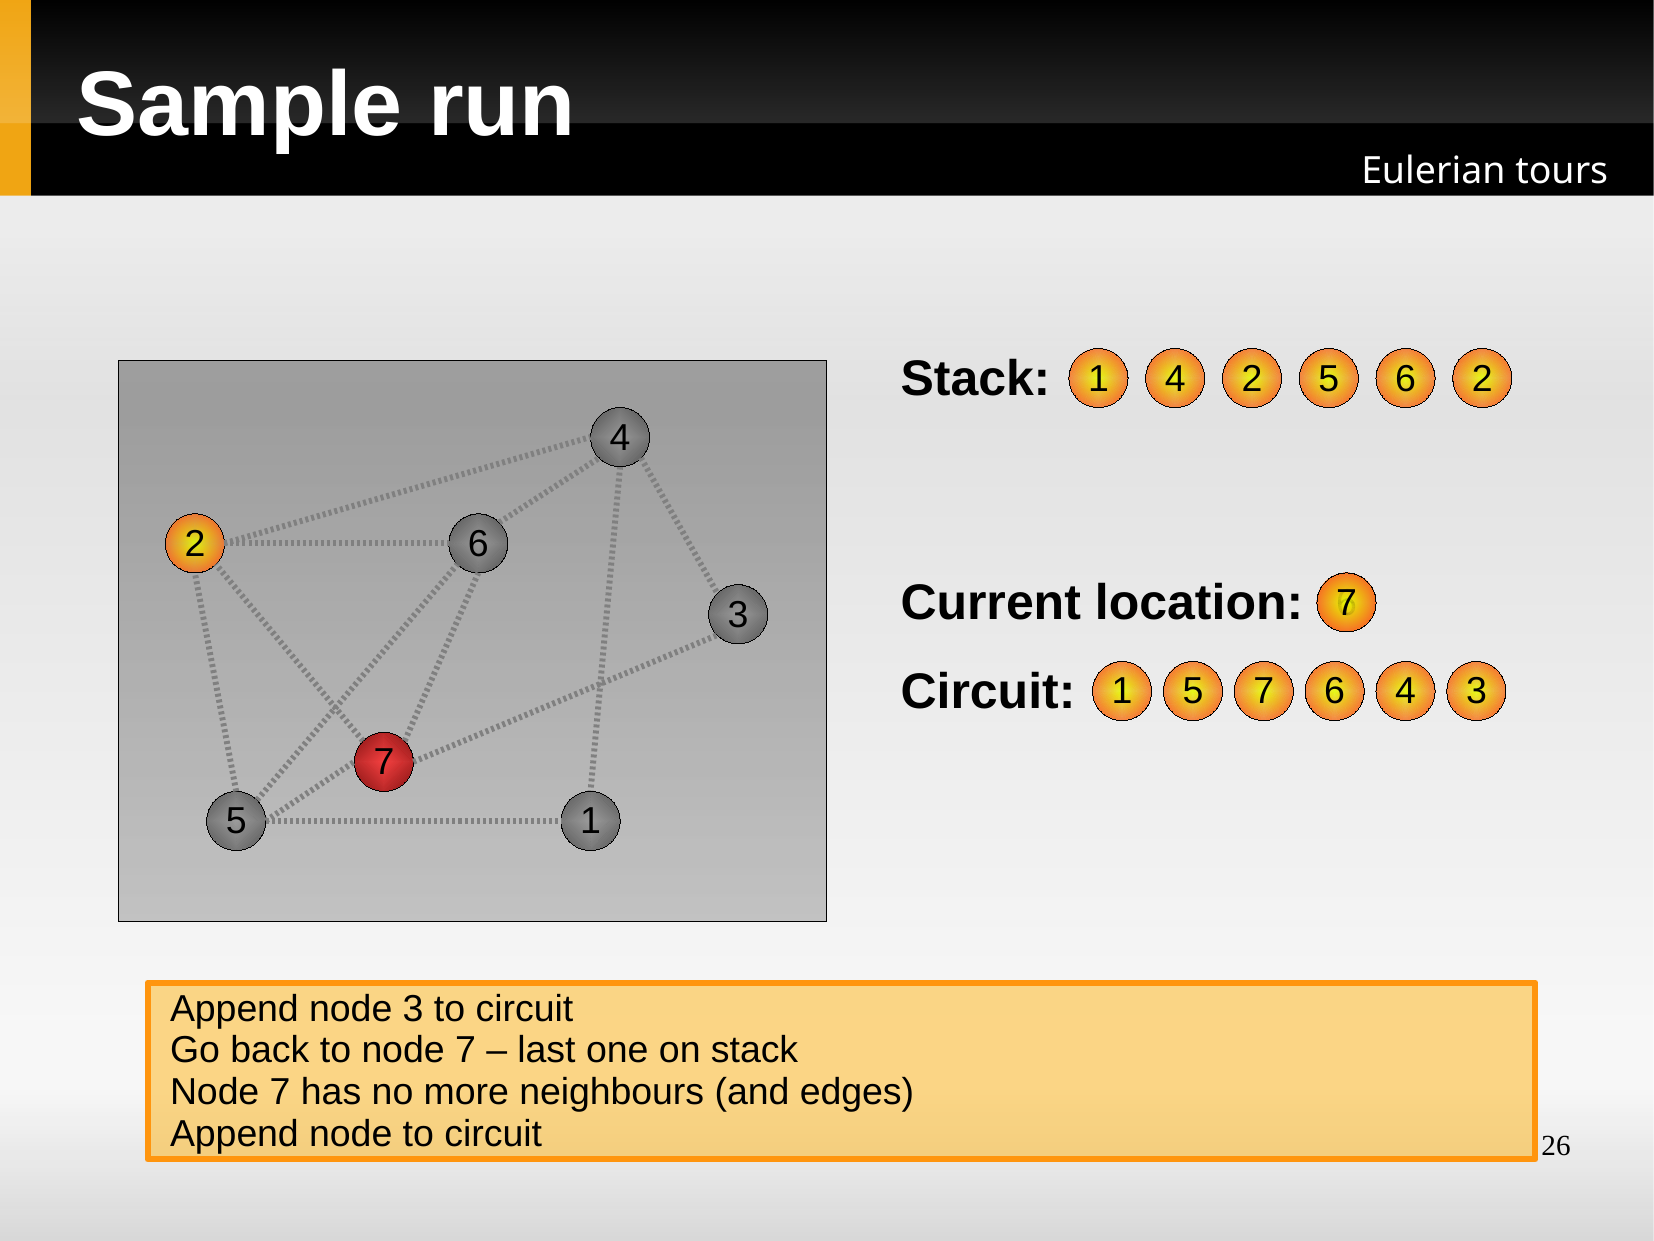

# Sample run
Stack:
1
4
2
5
6
2
4
2
6
Current location:
6
7
3
Circuit:
1
5
7
6
4
3
7
5
1
 Append node 3 to circuit
 Go back to node 7 – last one on stack
 Node 7 has no more neighbours (and edges)
 Append node to circuit
26